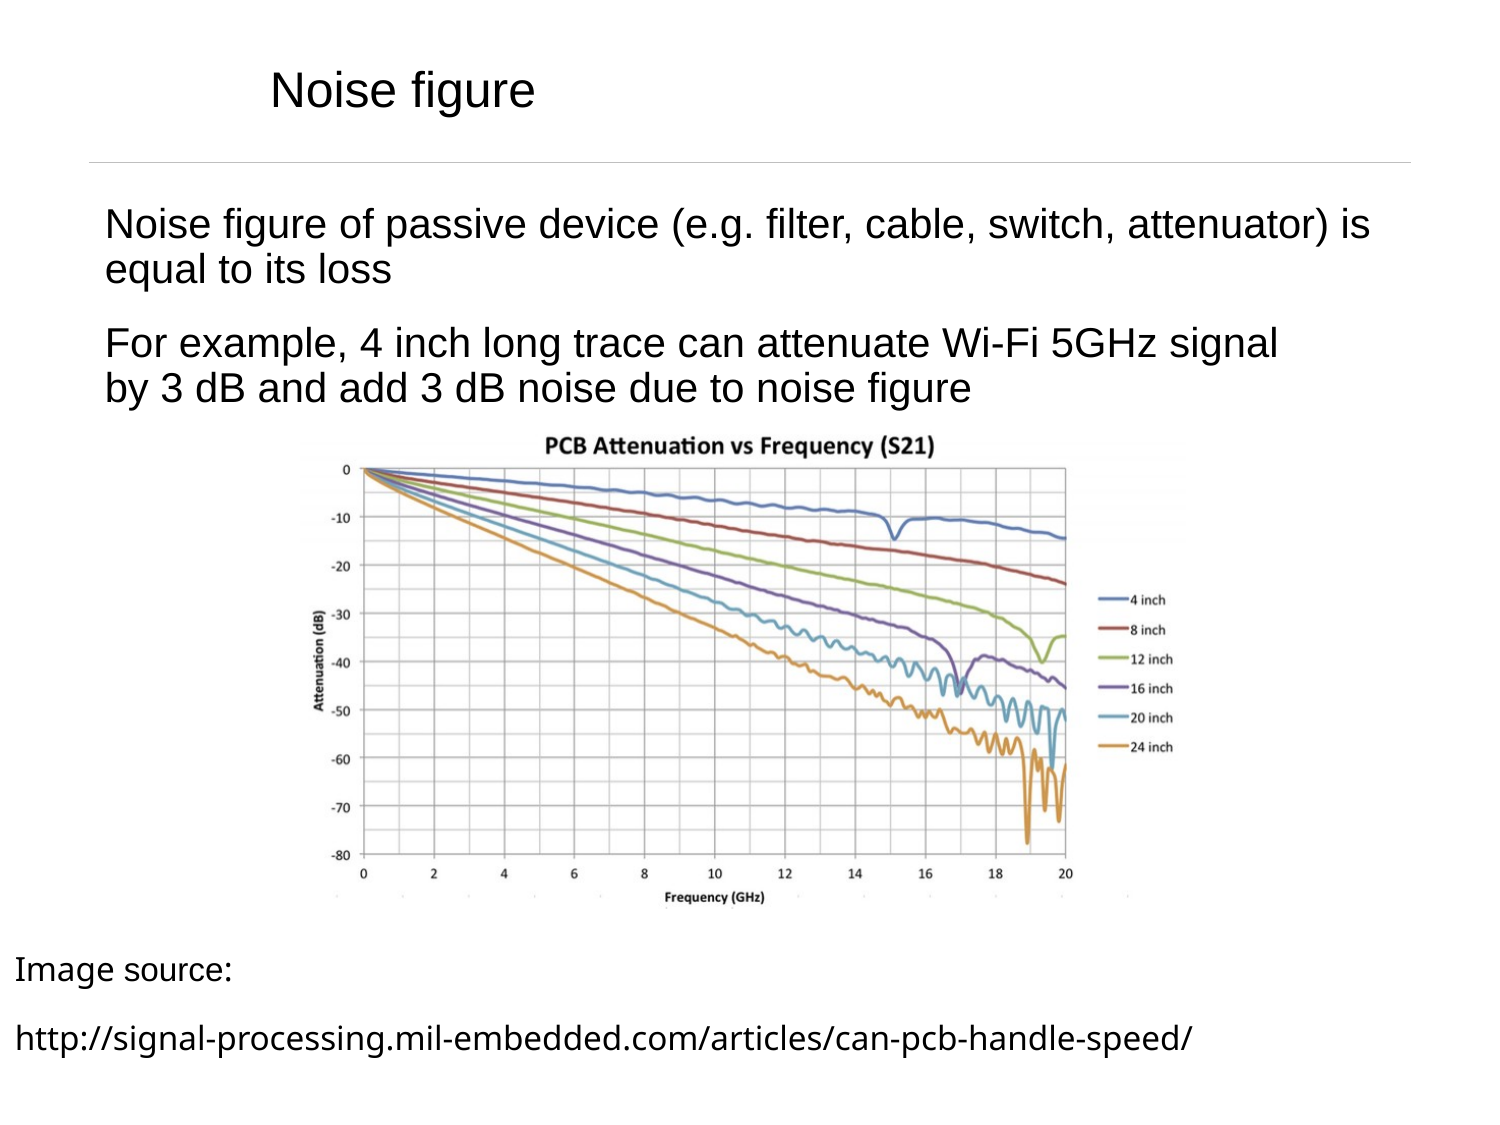

Noise figure
Noise figure of passive device (e.g. filter, cable, switch, attenuator) is equal to its loss
For example, 4 inch long trace can attenuate Wi-Fi 5GHz signal
by 3 dB and add 3 dB noise due to noise figure
#
Image source:
http://signal-processing.mil-embedded.com/articles/can-pcb-handle-speed/